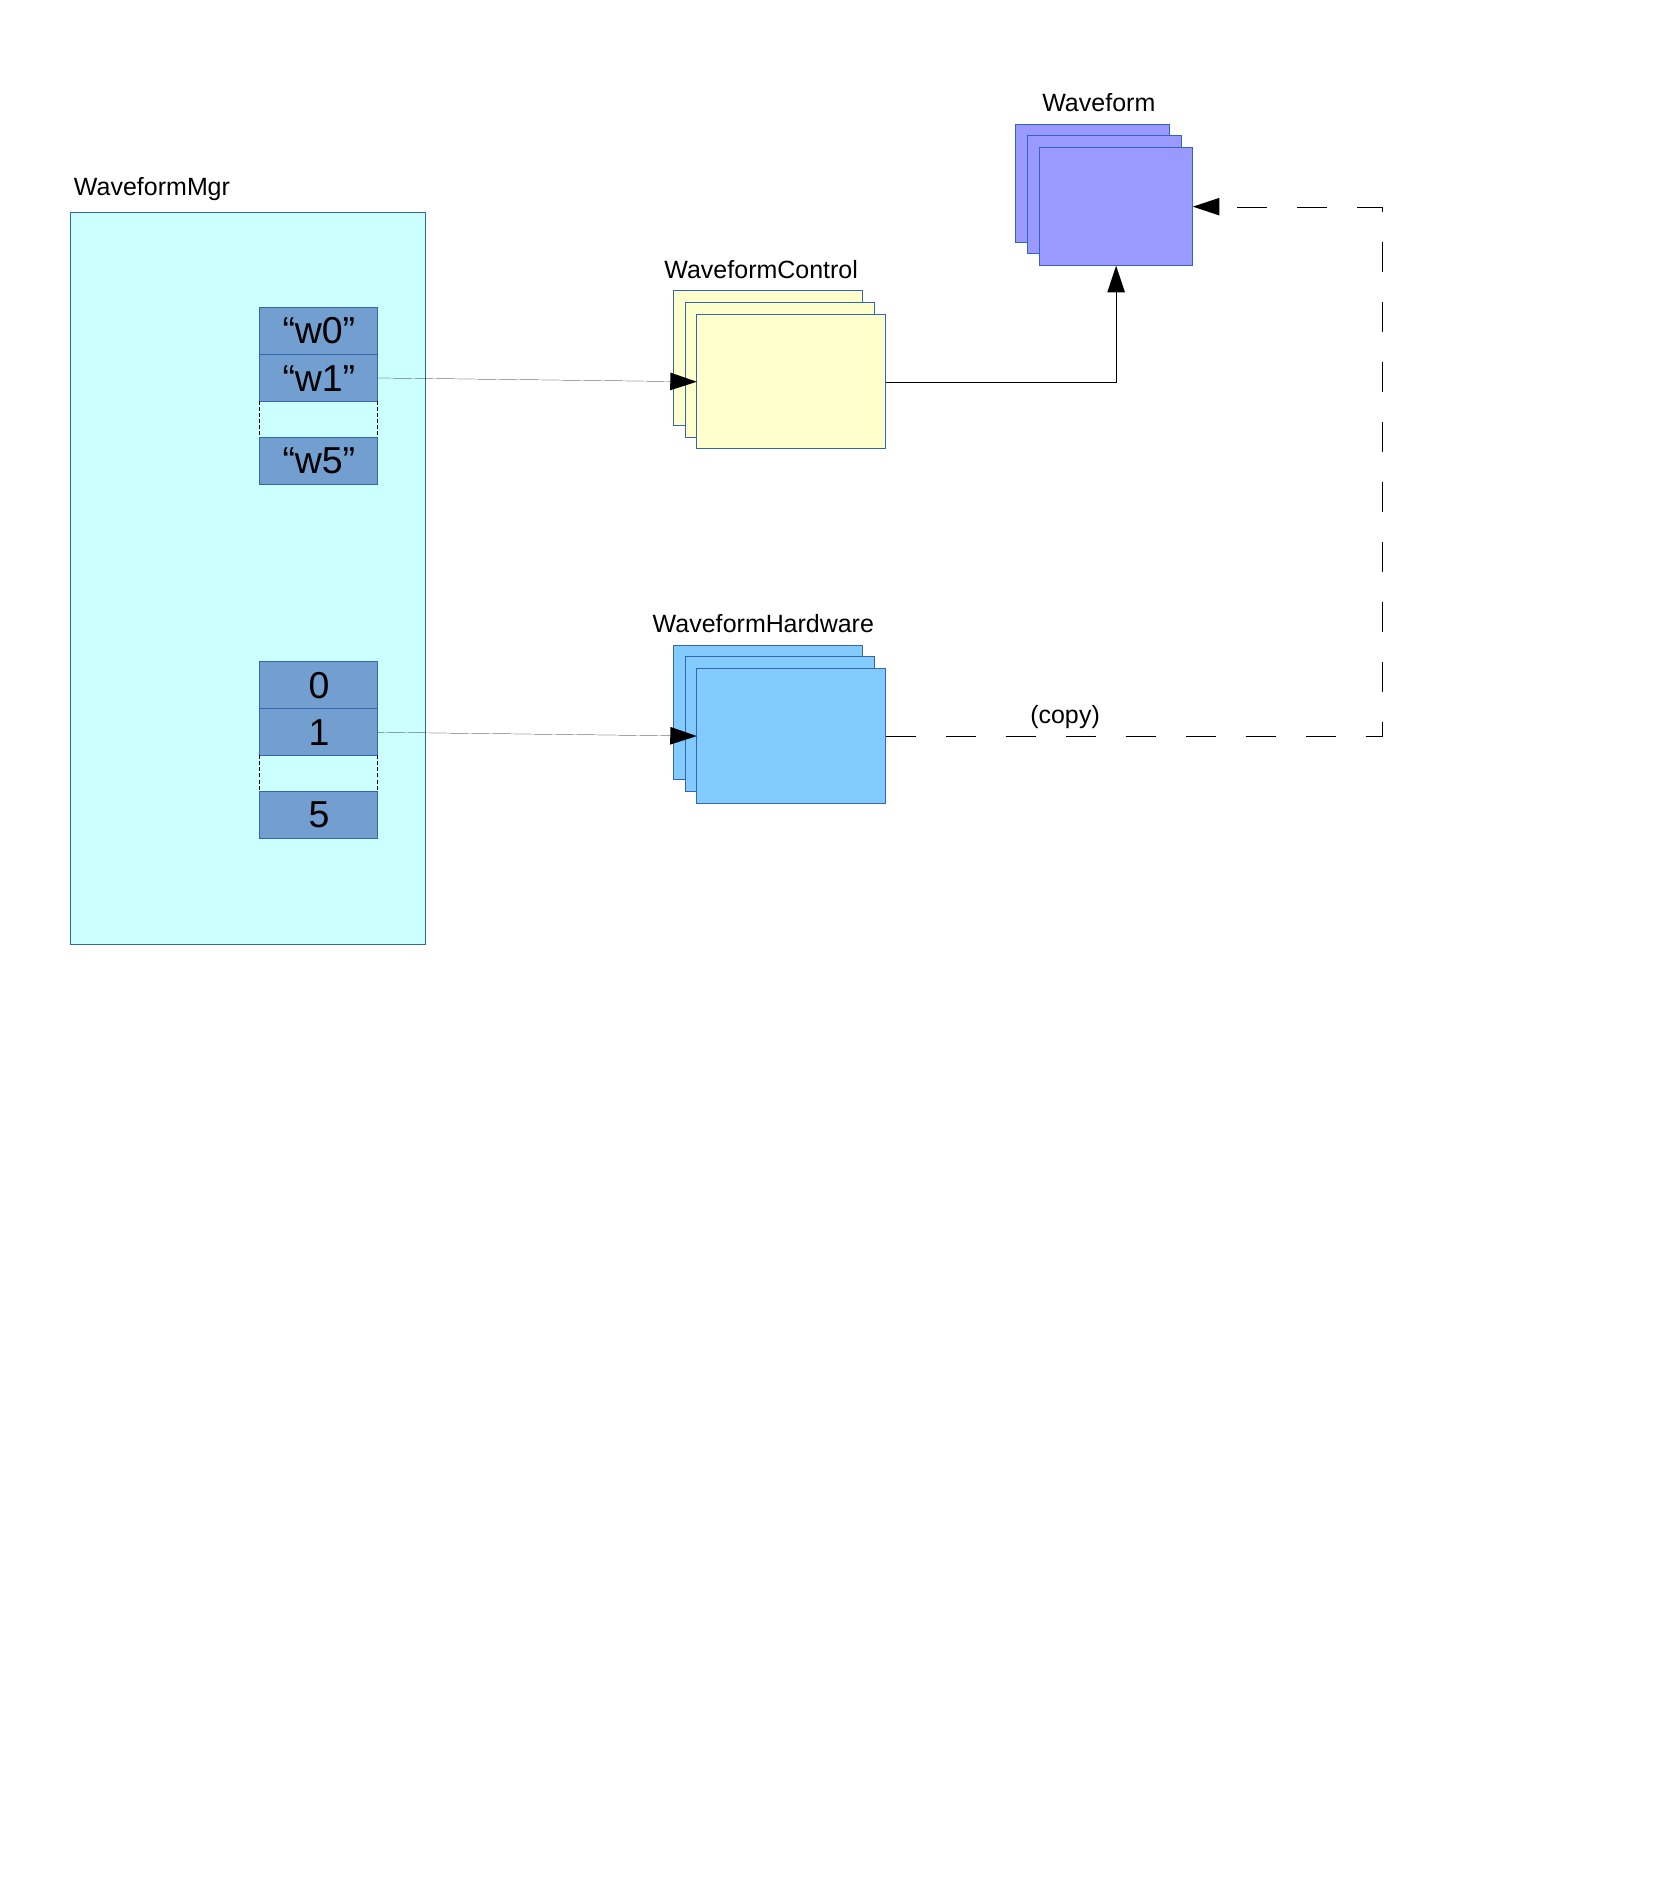

Waveform
WaveformMgr
WaveformControl
“w0”
“w1”
“w5”
WaveformHardware
0
(copy)
1
5